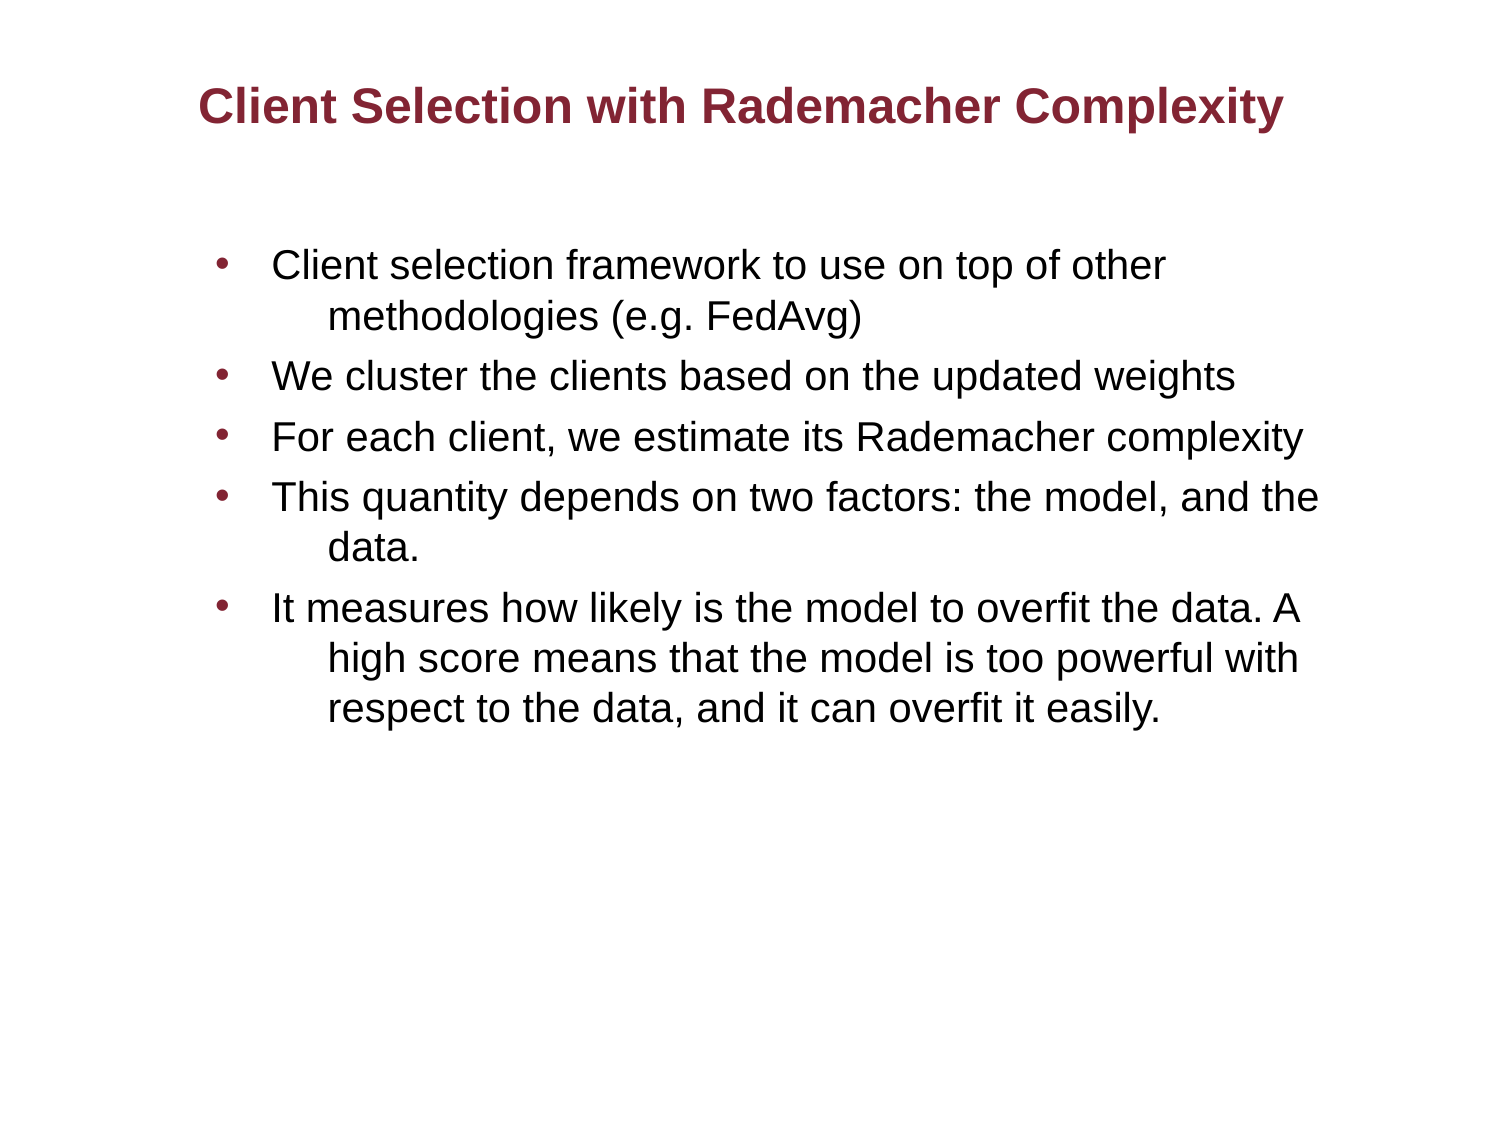

# Client Selection with Rademacher Complexity
Client selection framework to use on top of other methodologies (e.g. FedAvg)
We cluster the clients based on the updated weights
For each client, we estimate its Rademacher complexity
This quantity depends on two factors: the model, and the data.
It measures how likely is the model to overfit the data. A high score means that the model is too powerful with respect to the data, and it can overfit it easily.
Fairness and Demographic Parity for multi-class classification
Pagina